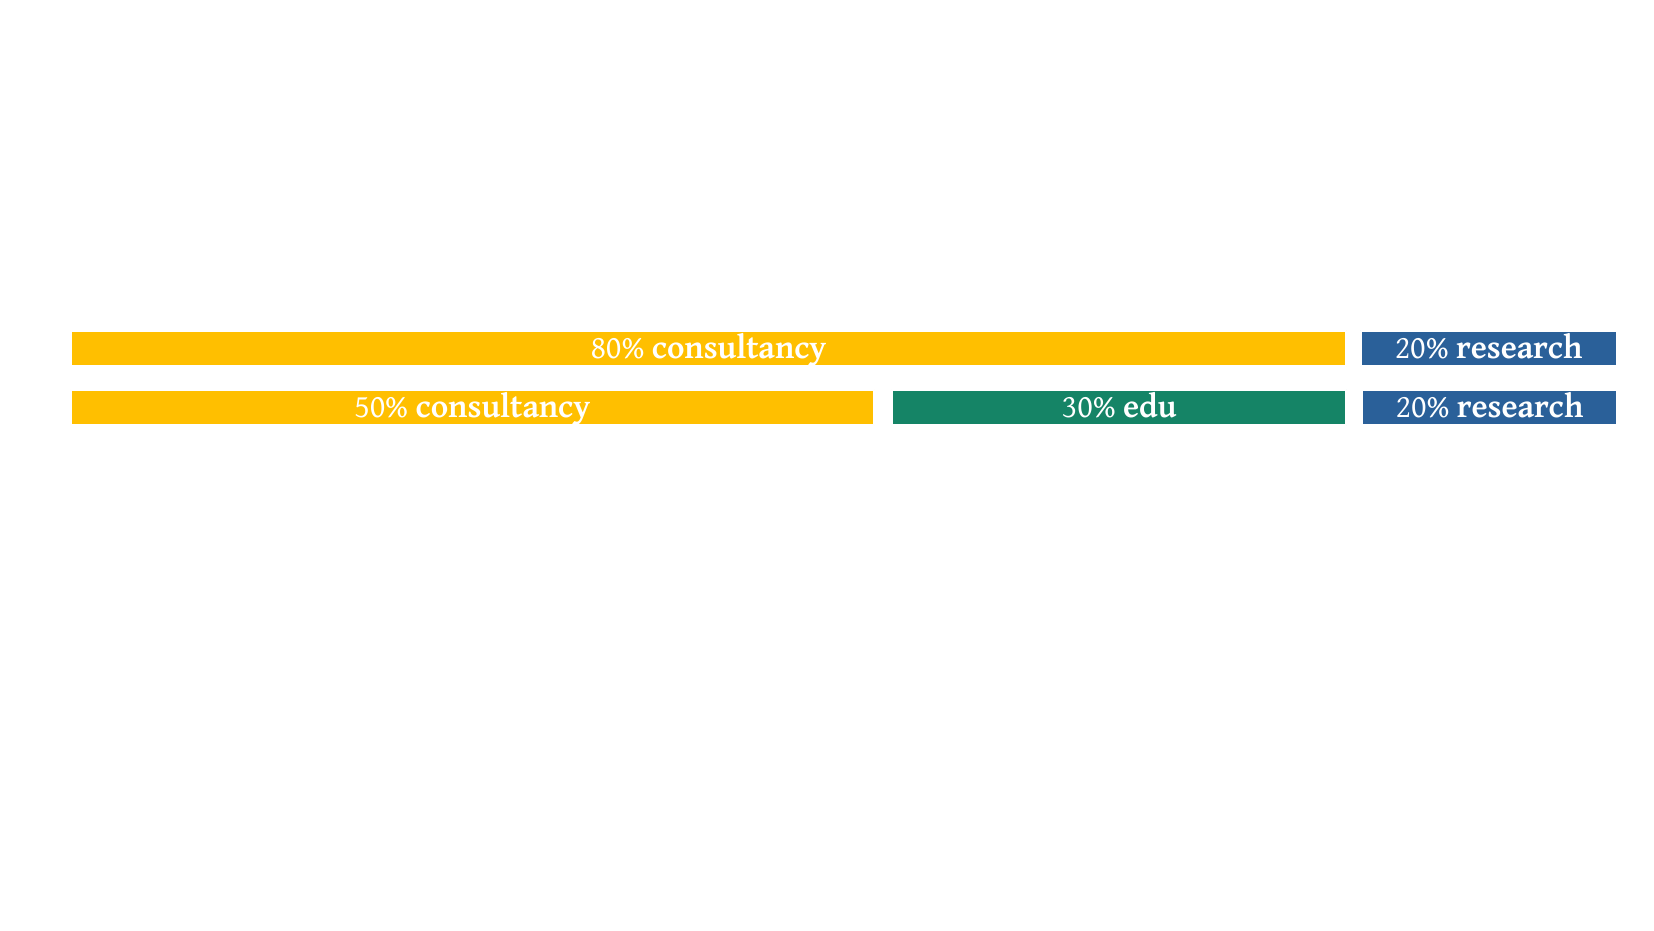

80% consultancy
20% research
50% consultancy
30% edu
20% research